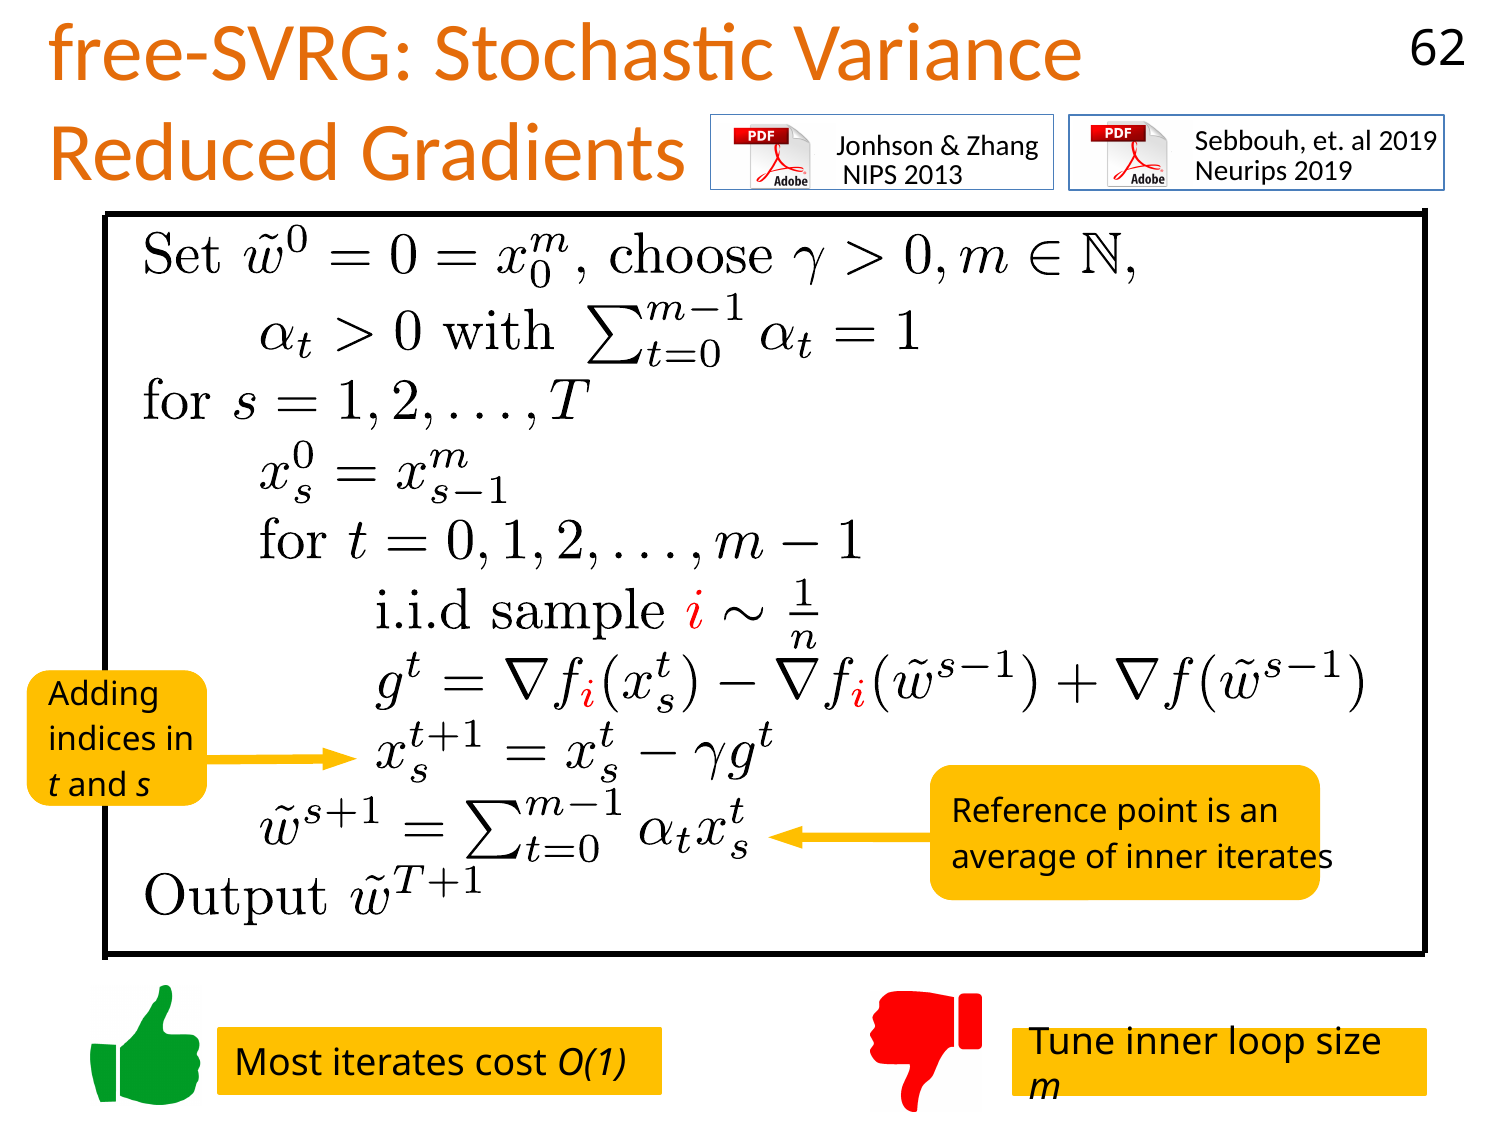

free-SVRG: Stochastic Variance Reduced Gradients
Sebbouh, et. al 2019
Neurips 2019
Jonhson & Zhang
 NIPS 2013
Adding
indices in
k and t
Adding
indices in
t and s
Adding
indices in
k and t
Reference point is an
average of inner iterates
Most iterates cost O(1)
Tune inner loop size m